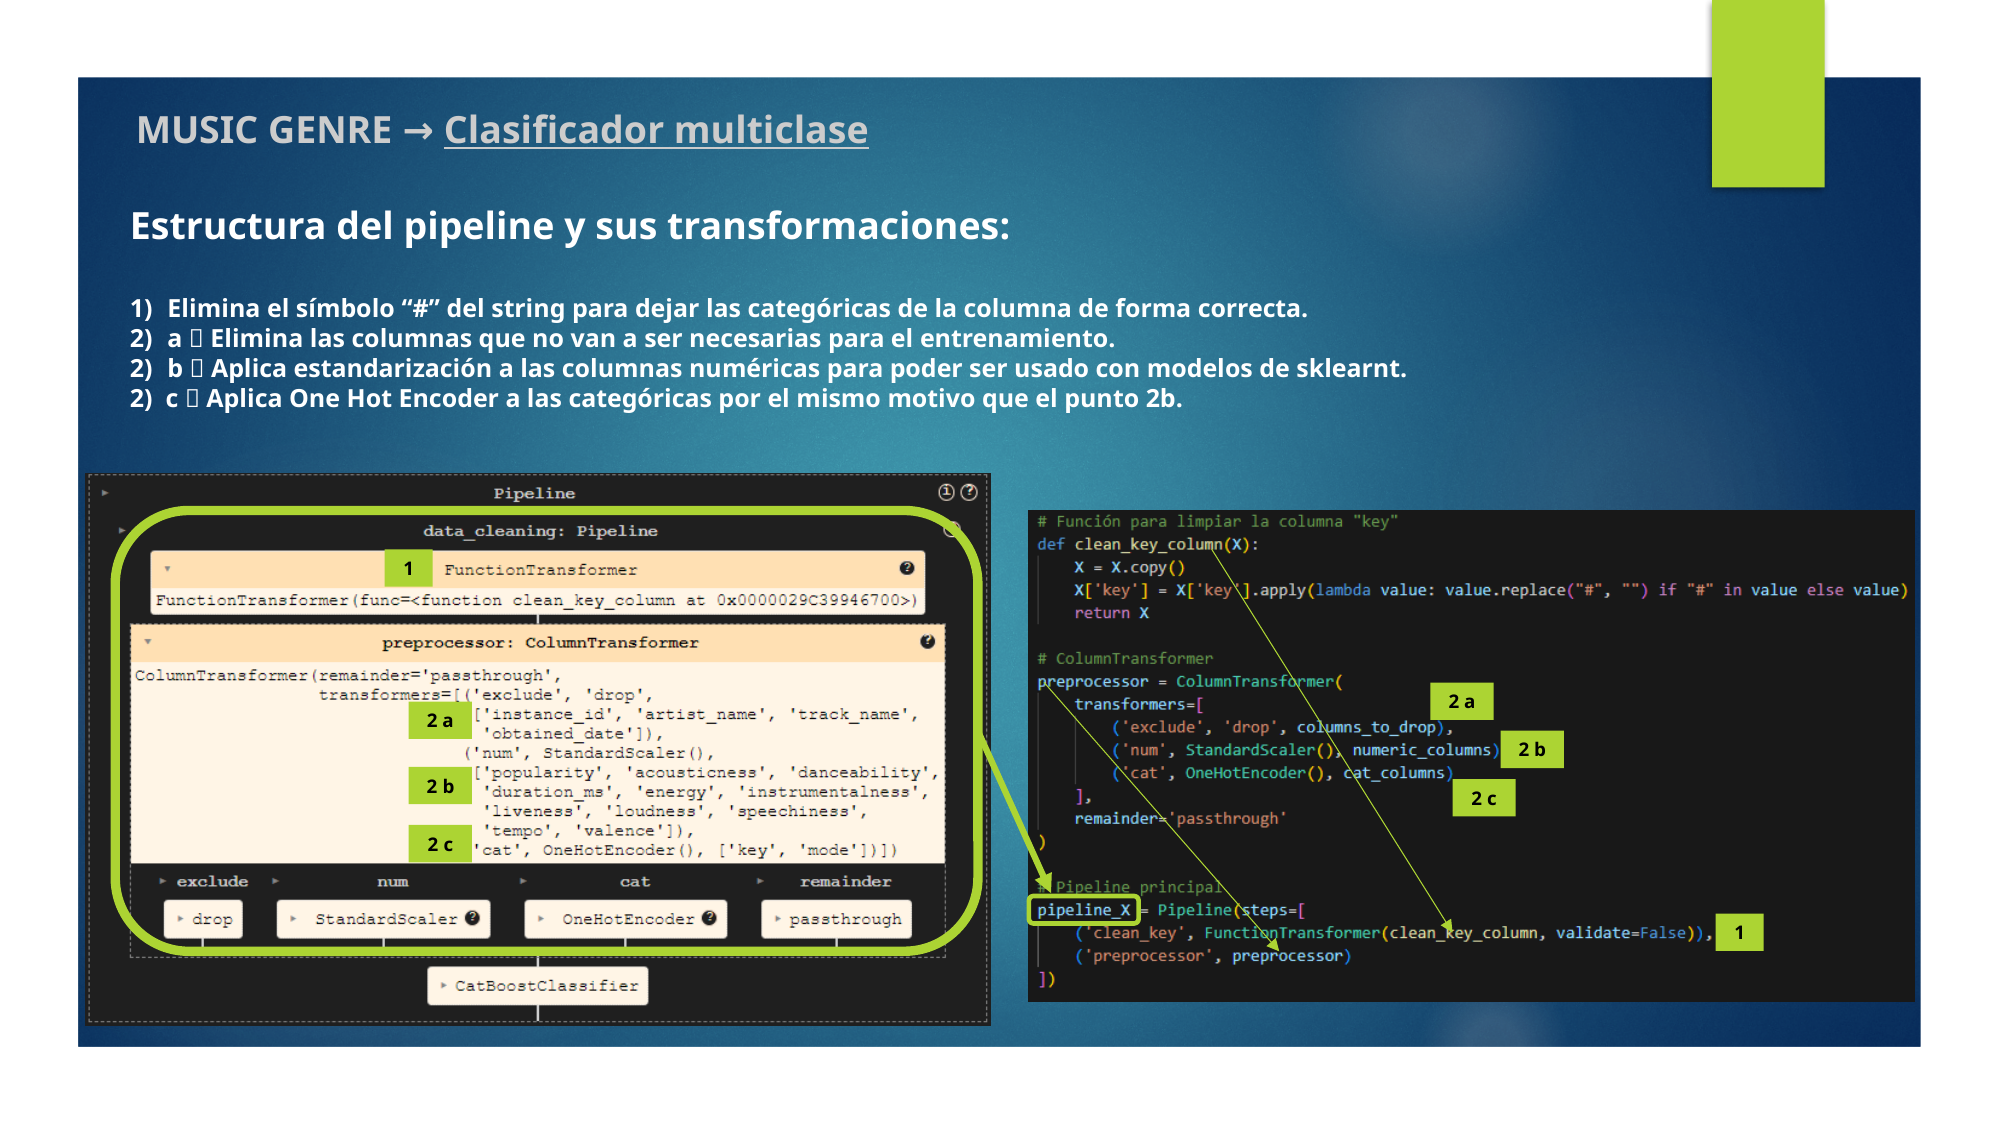

MUSIC GENRE → Clasificador multiclase
Estructura del pipeline y sus transformaciones:
Elimina el símbolo “#” del string para dejar las categóricas de la columna de forma correcta.
a  Elimina las columnas que no van a ser necesarias para el entrenamiento.
b  Aplica estandarización a las columnas numéricas para poder ser usado con modelos de sklearnt.
2) c  Aplica One Hot Encoder a las categóricas por el mismo motivo que el punto 2b.
1
2 a
2 a
2 b
2 b
2 c
2 c
1